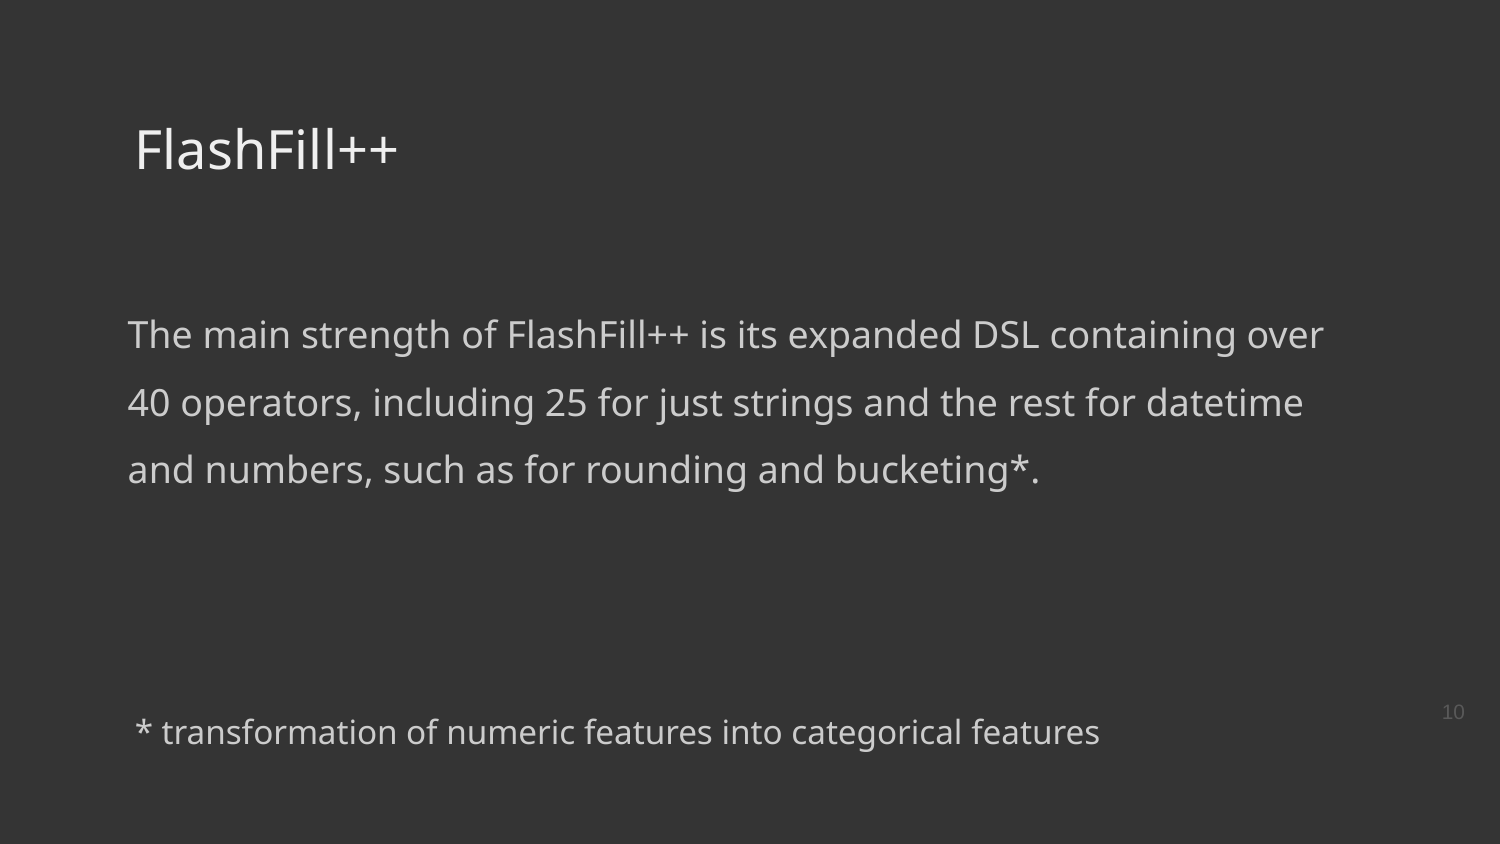

1600 x 800
FlashFill++
1600 x 800
1600 x 800
The main strength of FlashFill++ is its expanded DSL containing over 40 operators, including 25 for just strings and the rest for datetime and numbers, such as for rounding and bucketing*.
* transformation of numeric features into categorical features